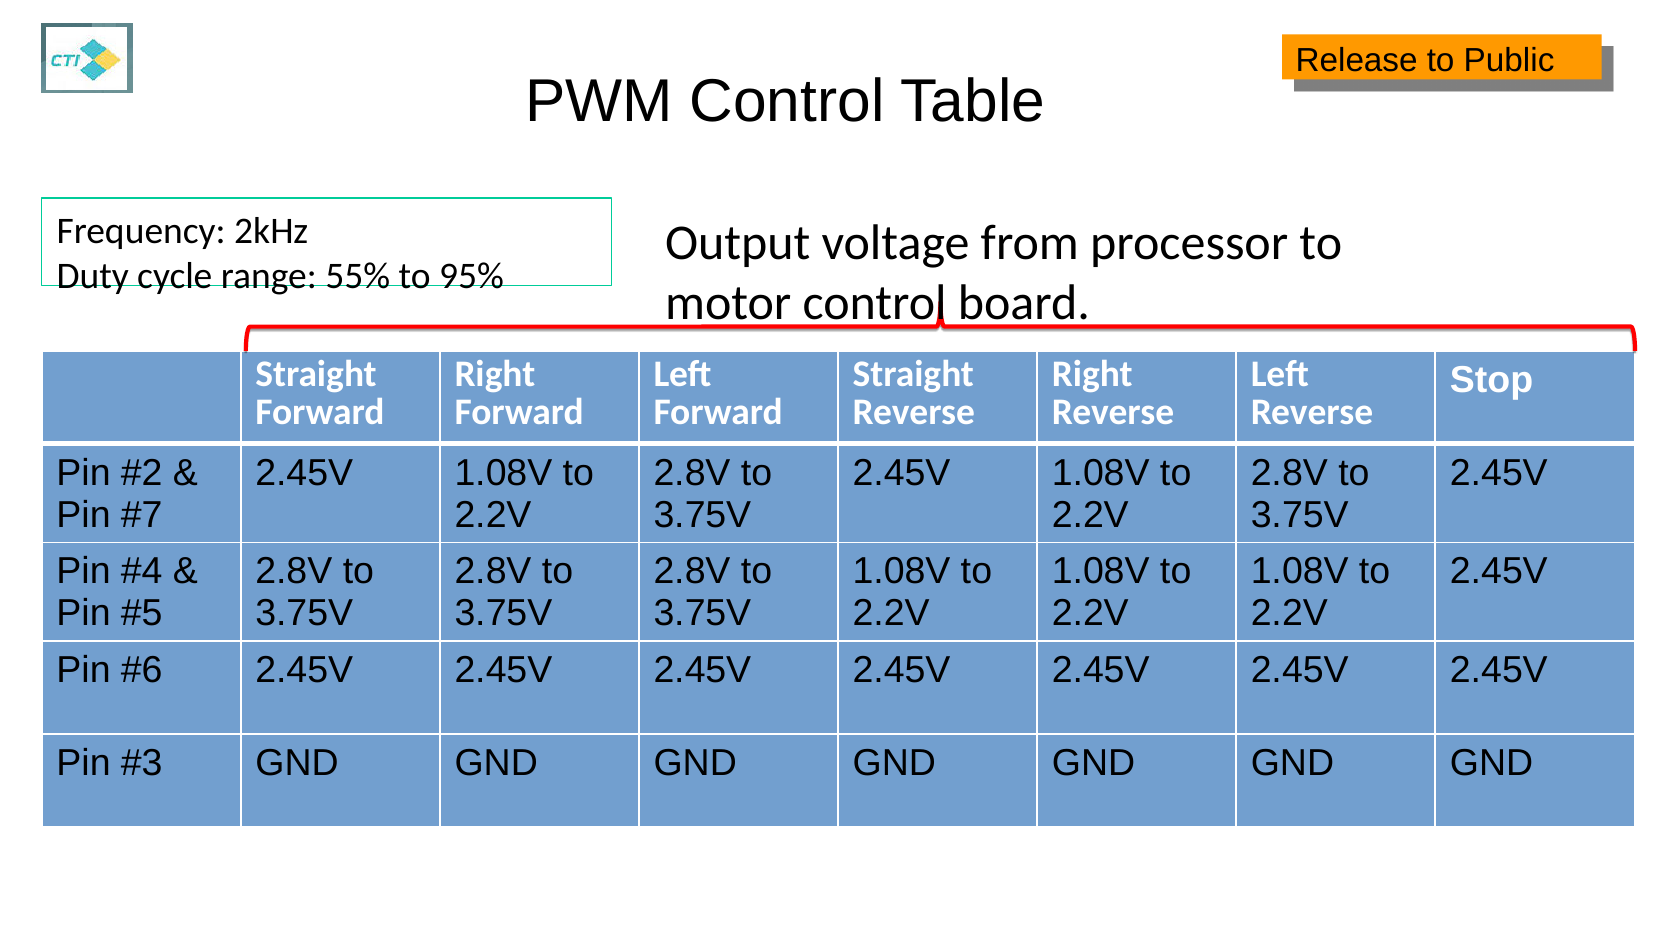

# PWM Control Table
Release to Public
Frequency: 2kHz
Duty cycle range: 55% to 95%
Output voltage from processor to motor control board.
| | Straight Forward | Right Forward | Left Forward | Straight Reverse | Right Reverse | Left Reverse | Stop |
| --- | --- | --- | --- | --- | --- | --- | --- |
| Pin #2 & Pin #7 | 2.45V | 1.08V to 2.2V | 2.8V to 3.75V | 2.45V | 1.08V to 2.2V | 2.8V to 3.75V | 2.45V |
| Pin #4 & Pin #5 | 2.8V to 3.75V | 2.8V to 3.75V | 2.8V to 3.75V | 1.08V to 2.2V | 1.08V to 2.2V | 1.08V to 2.2V | 2.45V |
| Pin #6 | 2.45V | 2.45V | 2.45V | 2.45V | 2.45V | 2.45V | 2.45V |
| Pin #3 | GND | GND | GND | GND | GND | GND | GND |